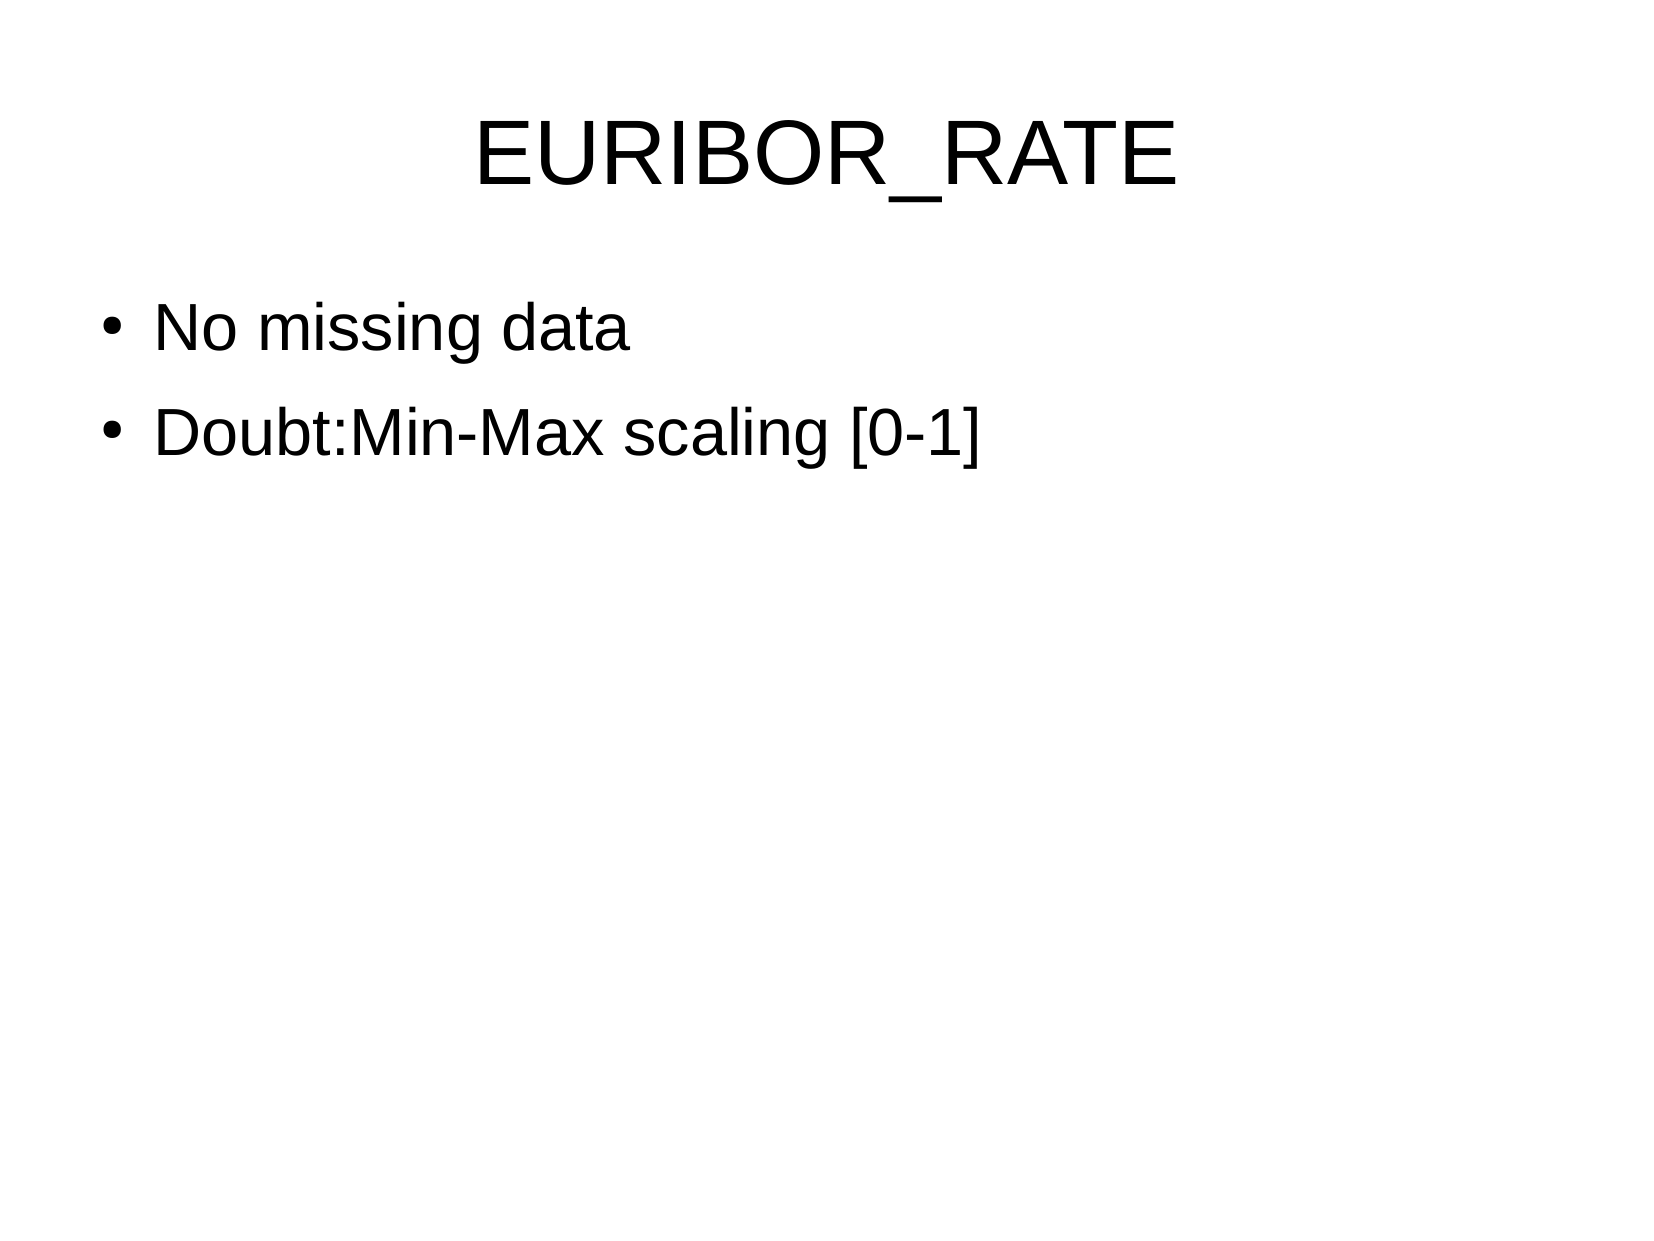

# EURIBOR_RATE
No missing data
Doubt:Min-Max scaling [0-1]